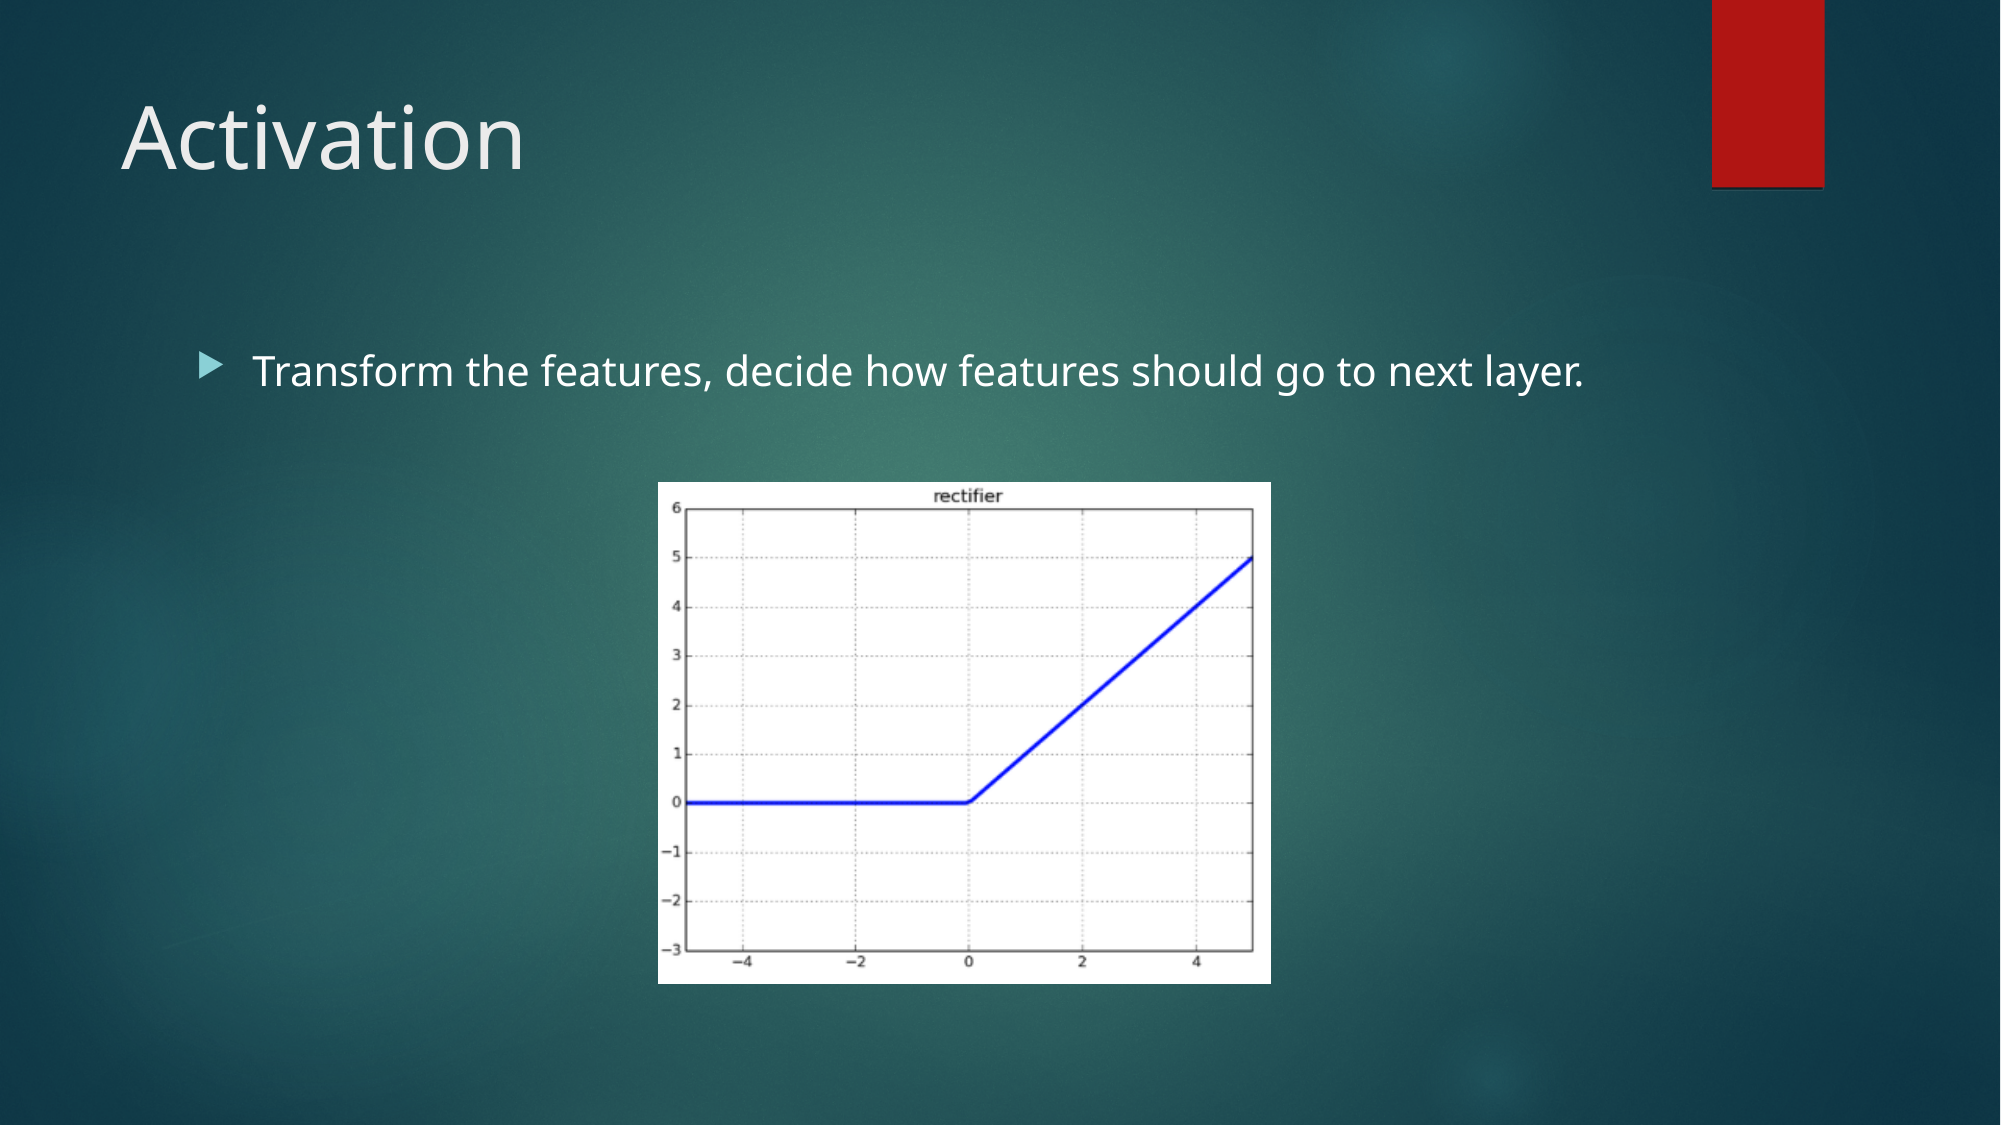

# Activation
Transform the features, decide how features should go to next layer.